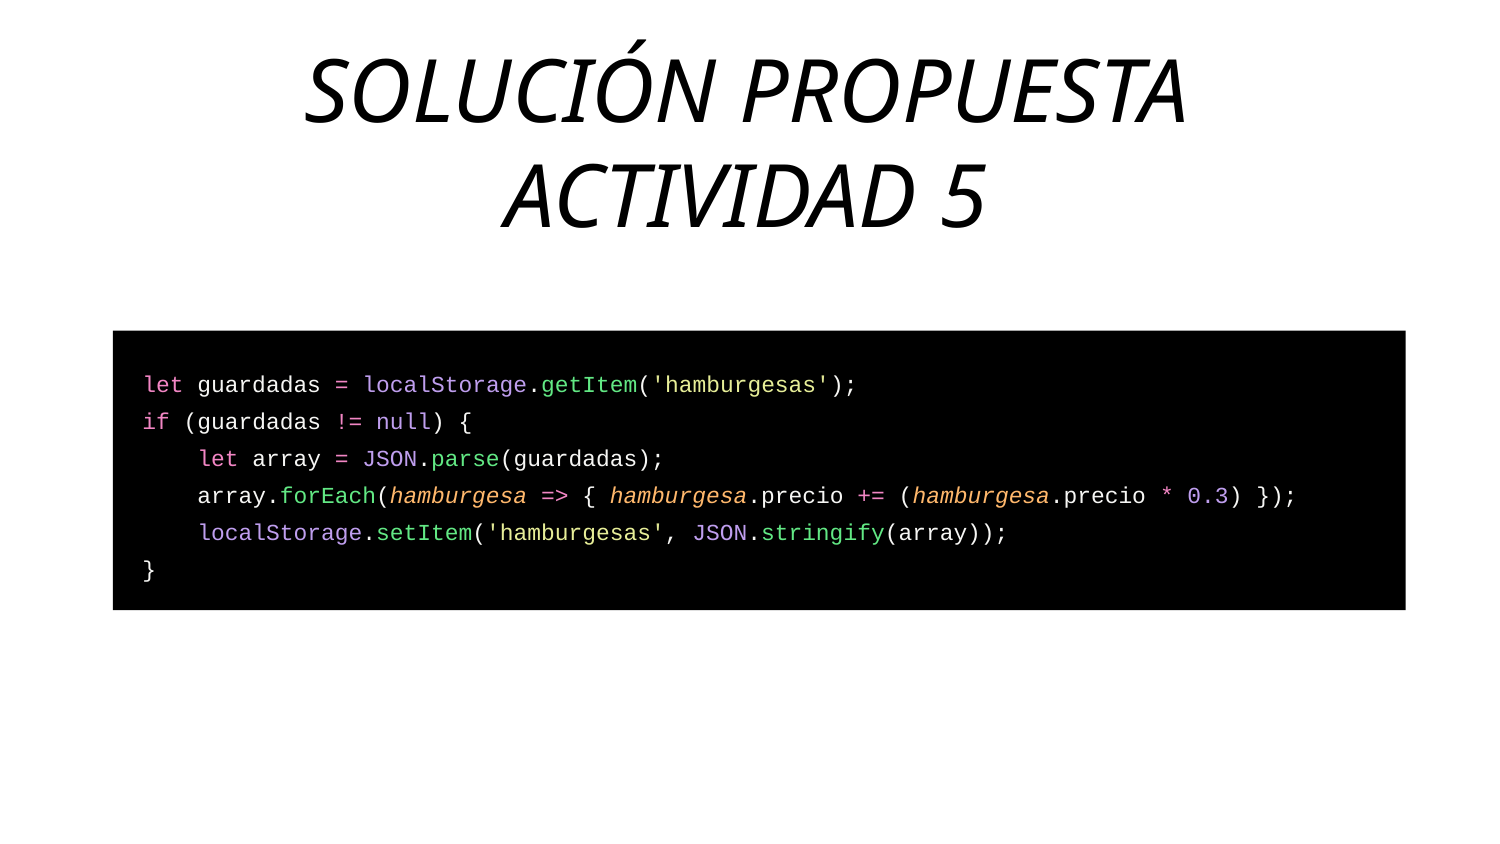

SOLUCIÓN PROPUESTA ACTIVIDAD 5
let guardadas = localStorage.getItem('hamburgesas');
if (guardadas != null) {
 let array = JSON.parse(guardadas);
 array.forEach(hamburgesa => { hamburgesa.precio += (hamburgesa.precio * 0.3) });
 localStorage.setItem('hamburgesas', JSON.stringify(array));
}